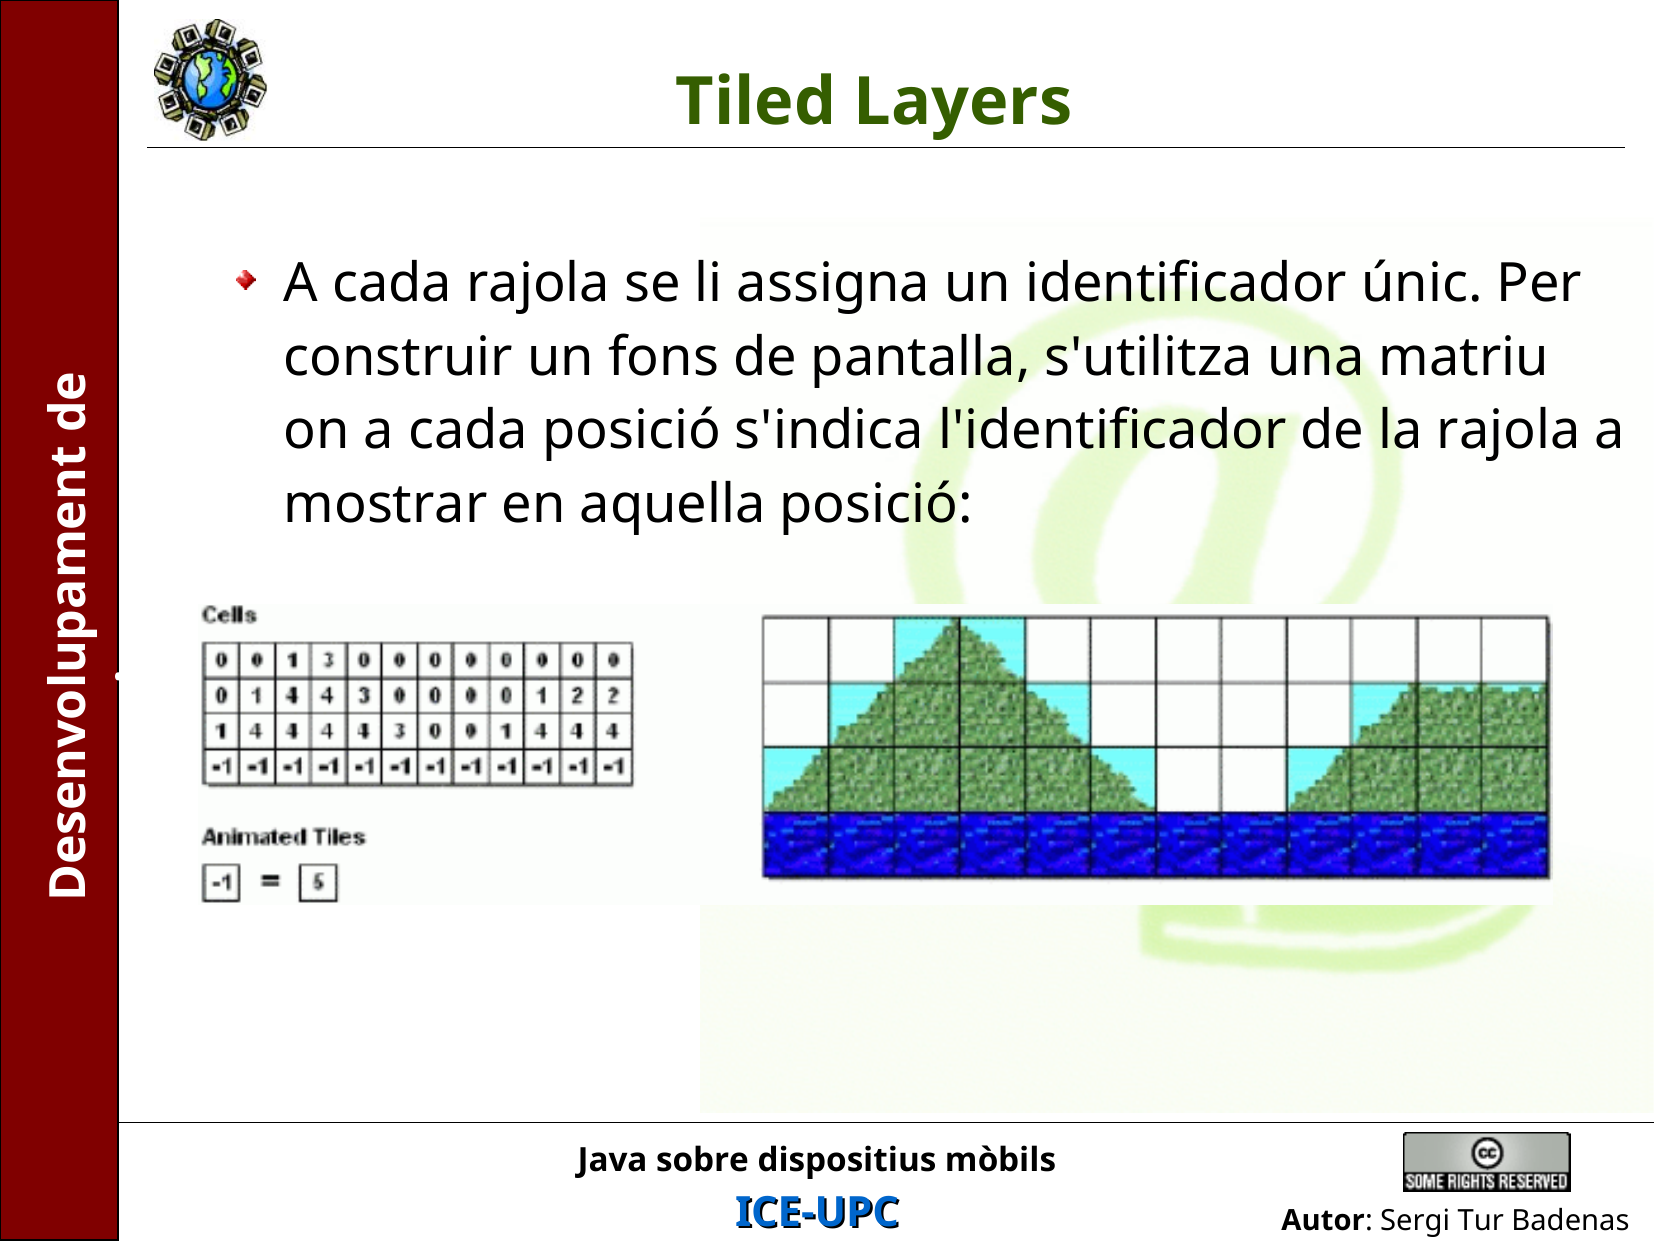

# Tiled Layers
A cada rajola se li assigna un identificador únic. Per construir un fons de pantalla, s'utilitza una matriu on a cada posició s'indica l'identificador de la rajola a mostrar en aquella posició: